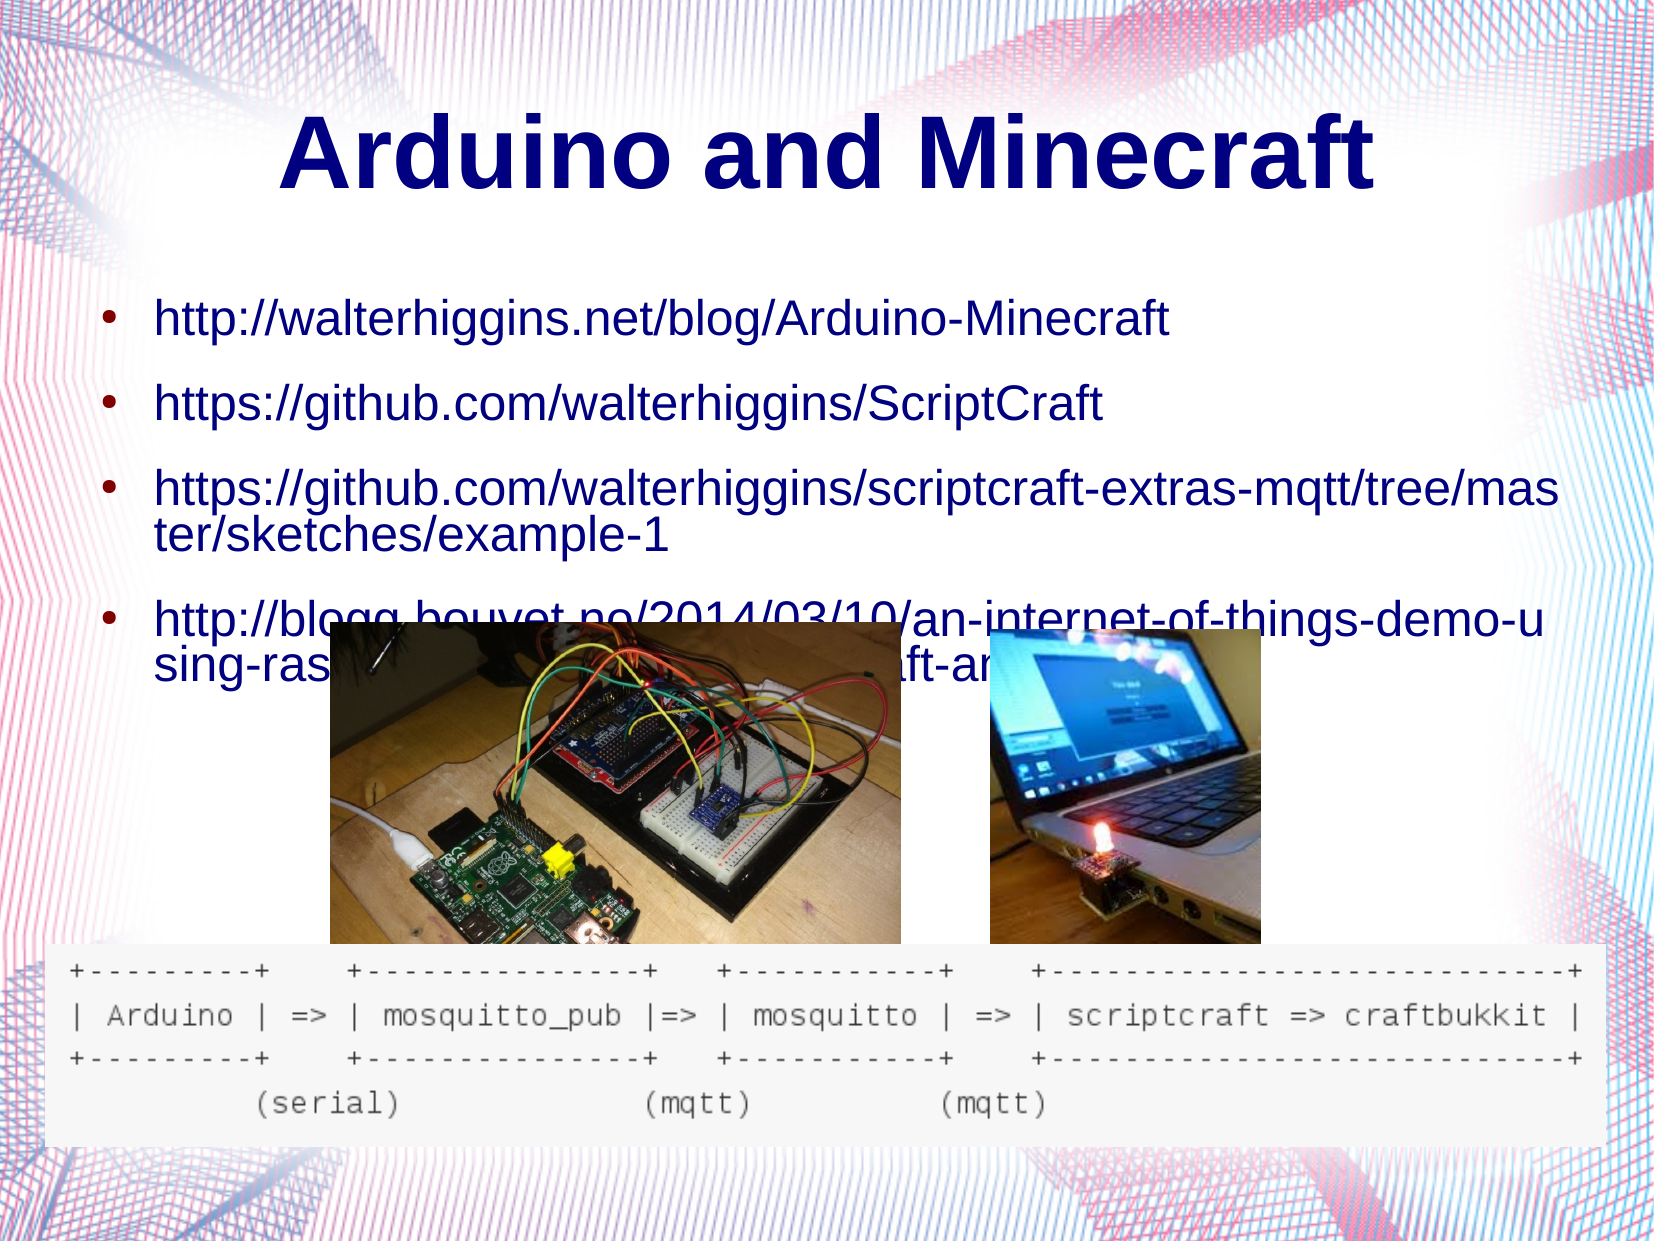

Arduino and Minecraft
# http://walterhiggins.net/blog/Arduino-Minecraft
https://github.com/walterhiggins/ScriptCraft
https://github.com/walterhiggins/scriptcraft-extras-mqtt/tree/master/sketches/example-1
http://blogg.bouvet.no/2014/03/10/an-internet-of-things-demo-using-raspberry-pi-arduino-minecraft-and-mqtt/